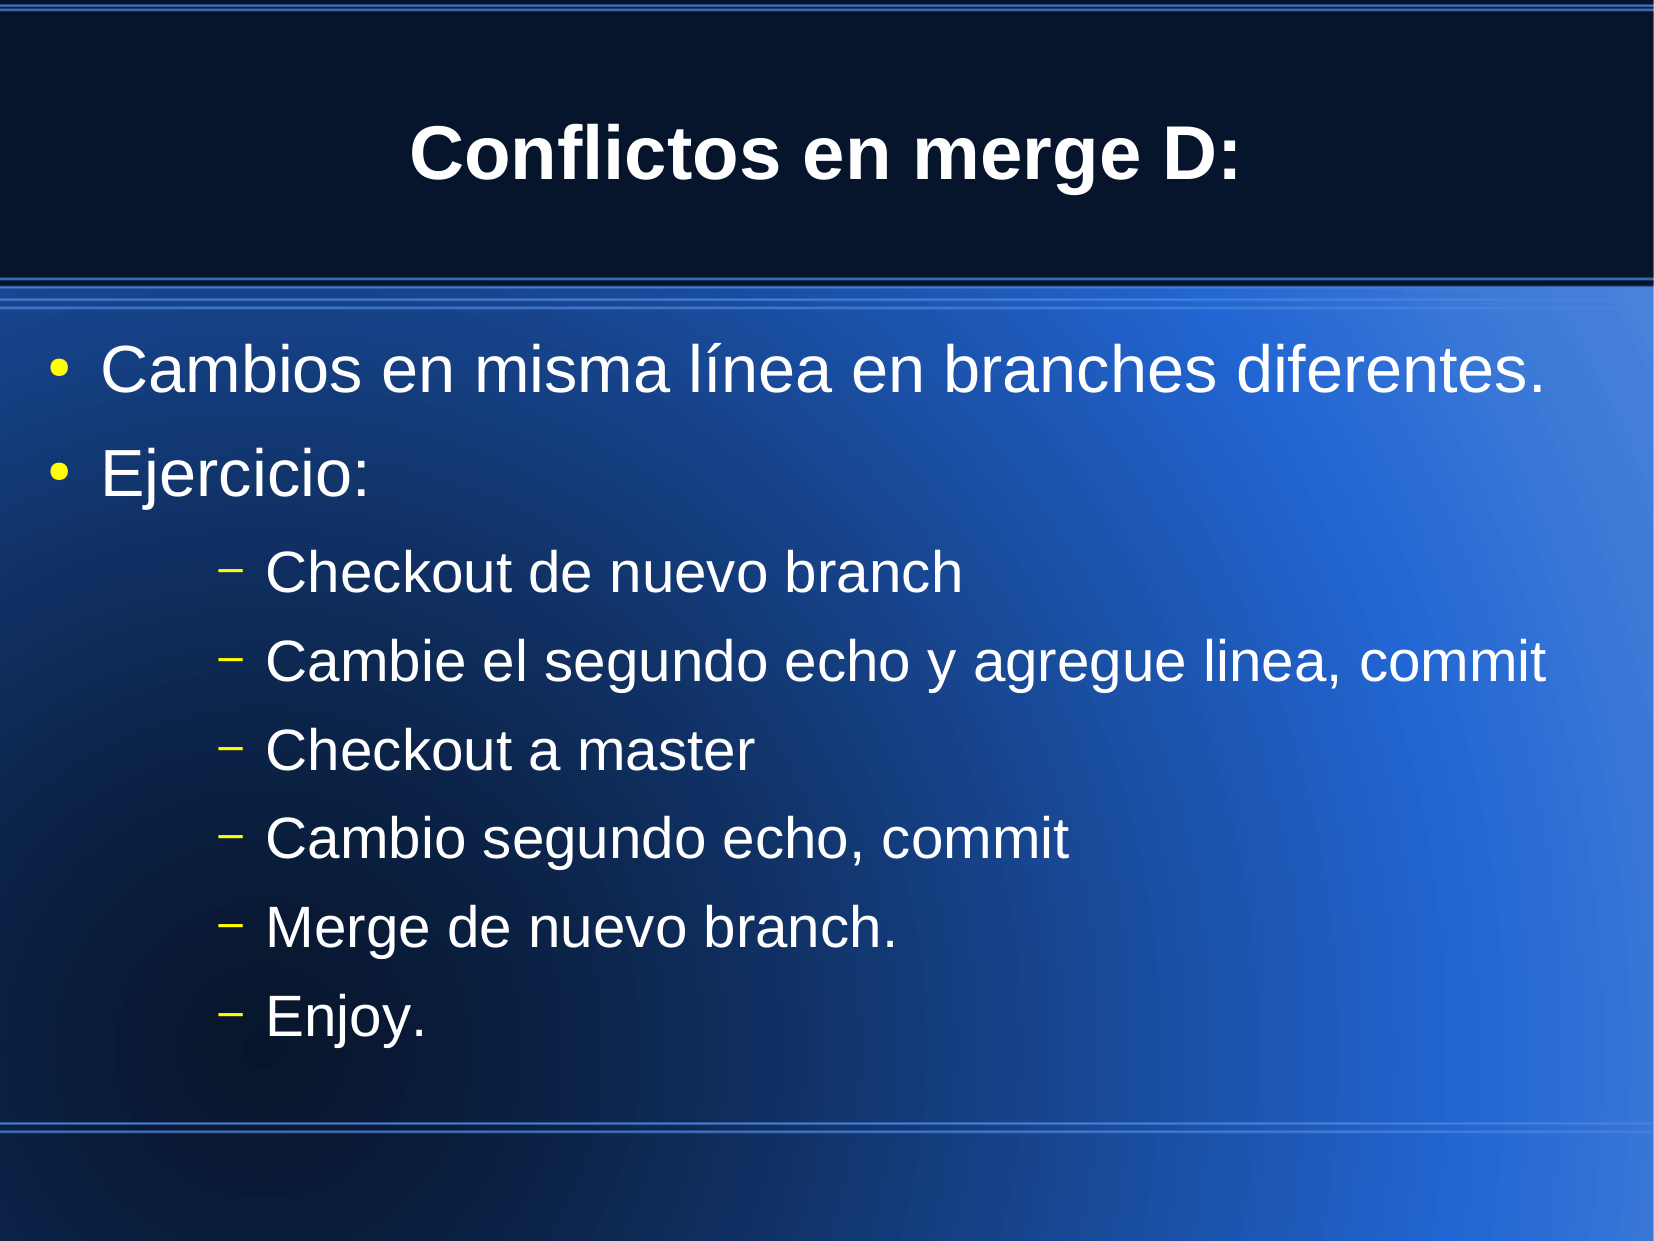

# Conflictos en merge D:
Cambios en misma línea en branches diferentes.
Ejercicio:
Checkout de nuevo branch
Cambie el segundo echo y agregue linea, commit
Checkout a master
Cambio segundo echo, commit
Merge de nuevo branch.
Enjoy.